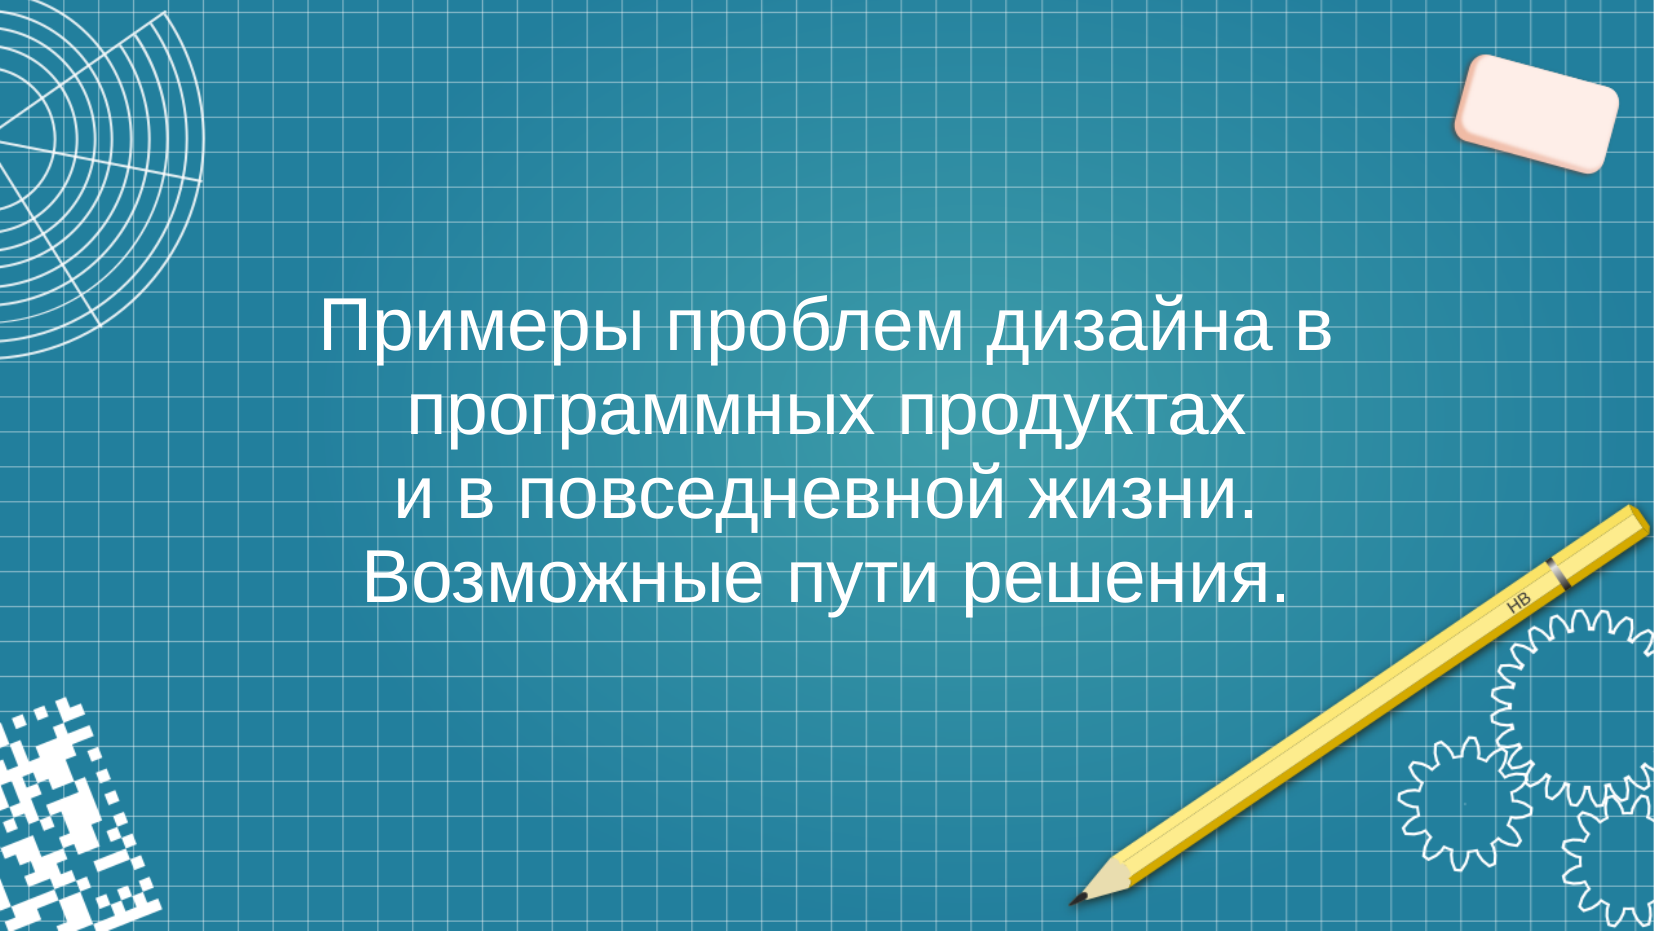

# Примеры проблем дизайна в программных продуктах и в повседневной жизни. Возможные пути решения.